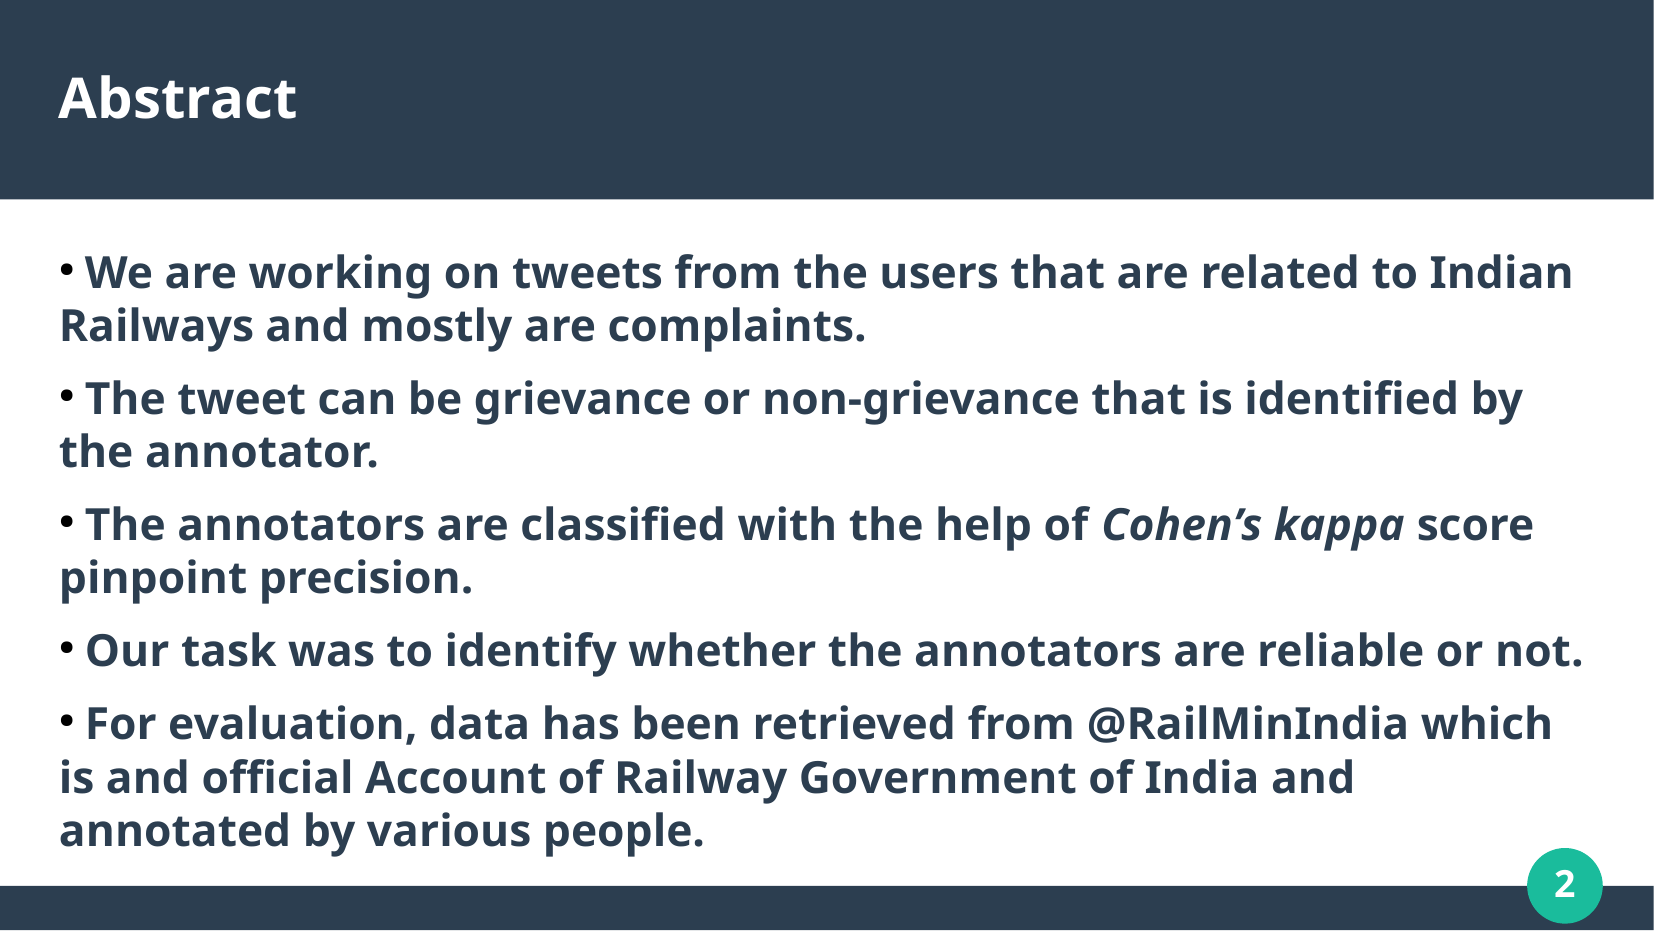

# Abstract
 We are working on tweets from the users that are related to Indian Railways and mostly are complaints.
 The tweet can be grievance or non-grievance that is identified by the annotator.
 The annotators are classified with the help of Cohen’s kappa score pinpoint precision.
 Our task was to identify whether the annotators are reliable or not.
 For evaluation, data has been retrieved from @RailMinIndia which is and official Account of Railway Government of India and annotated by various people.